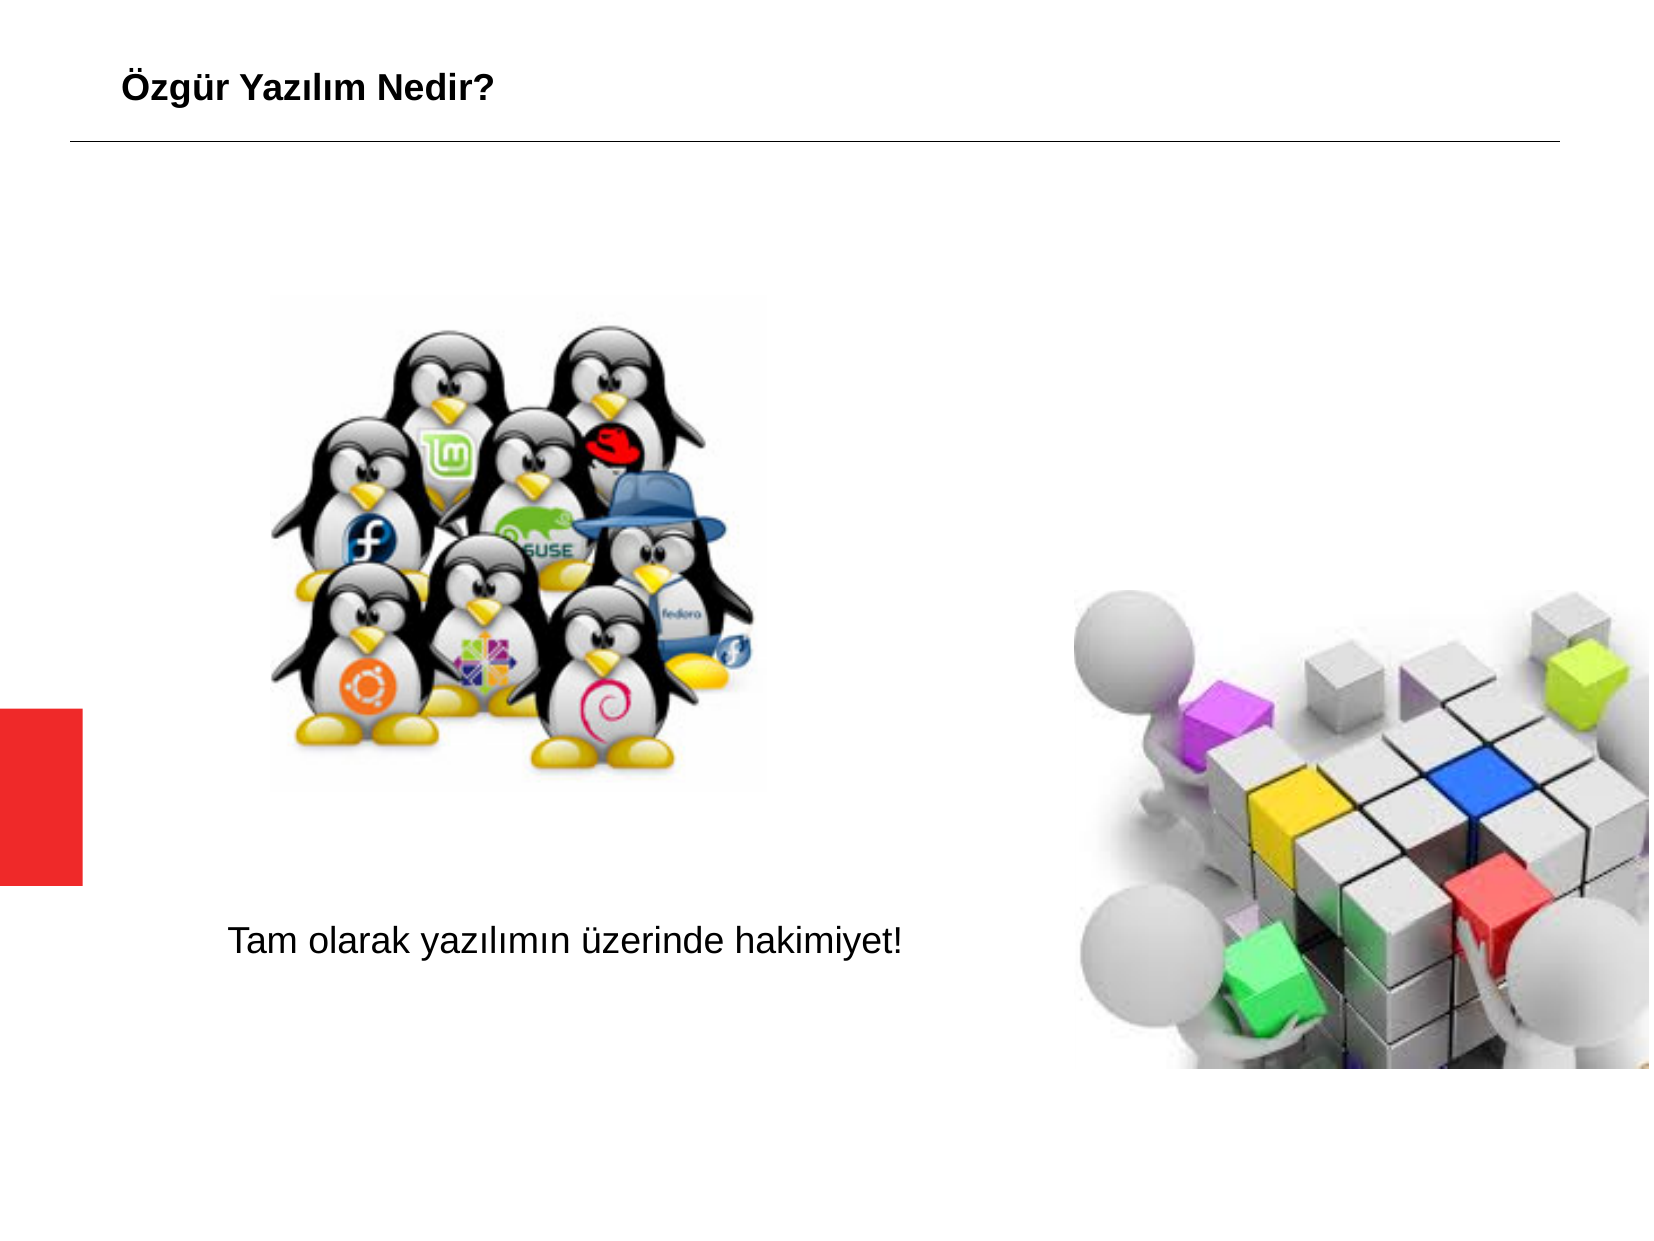

Özgür Yazılım Nedir?
Tam olarak yazılımın üzerinde hakimiyet!